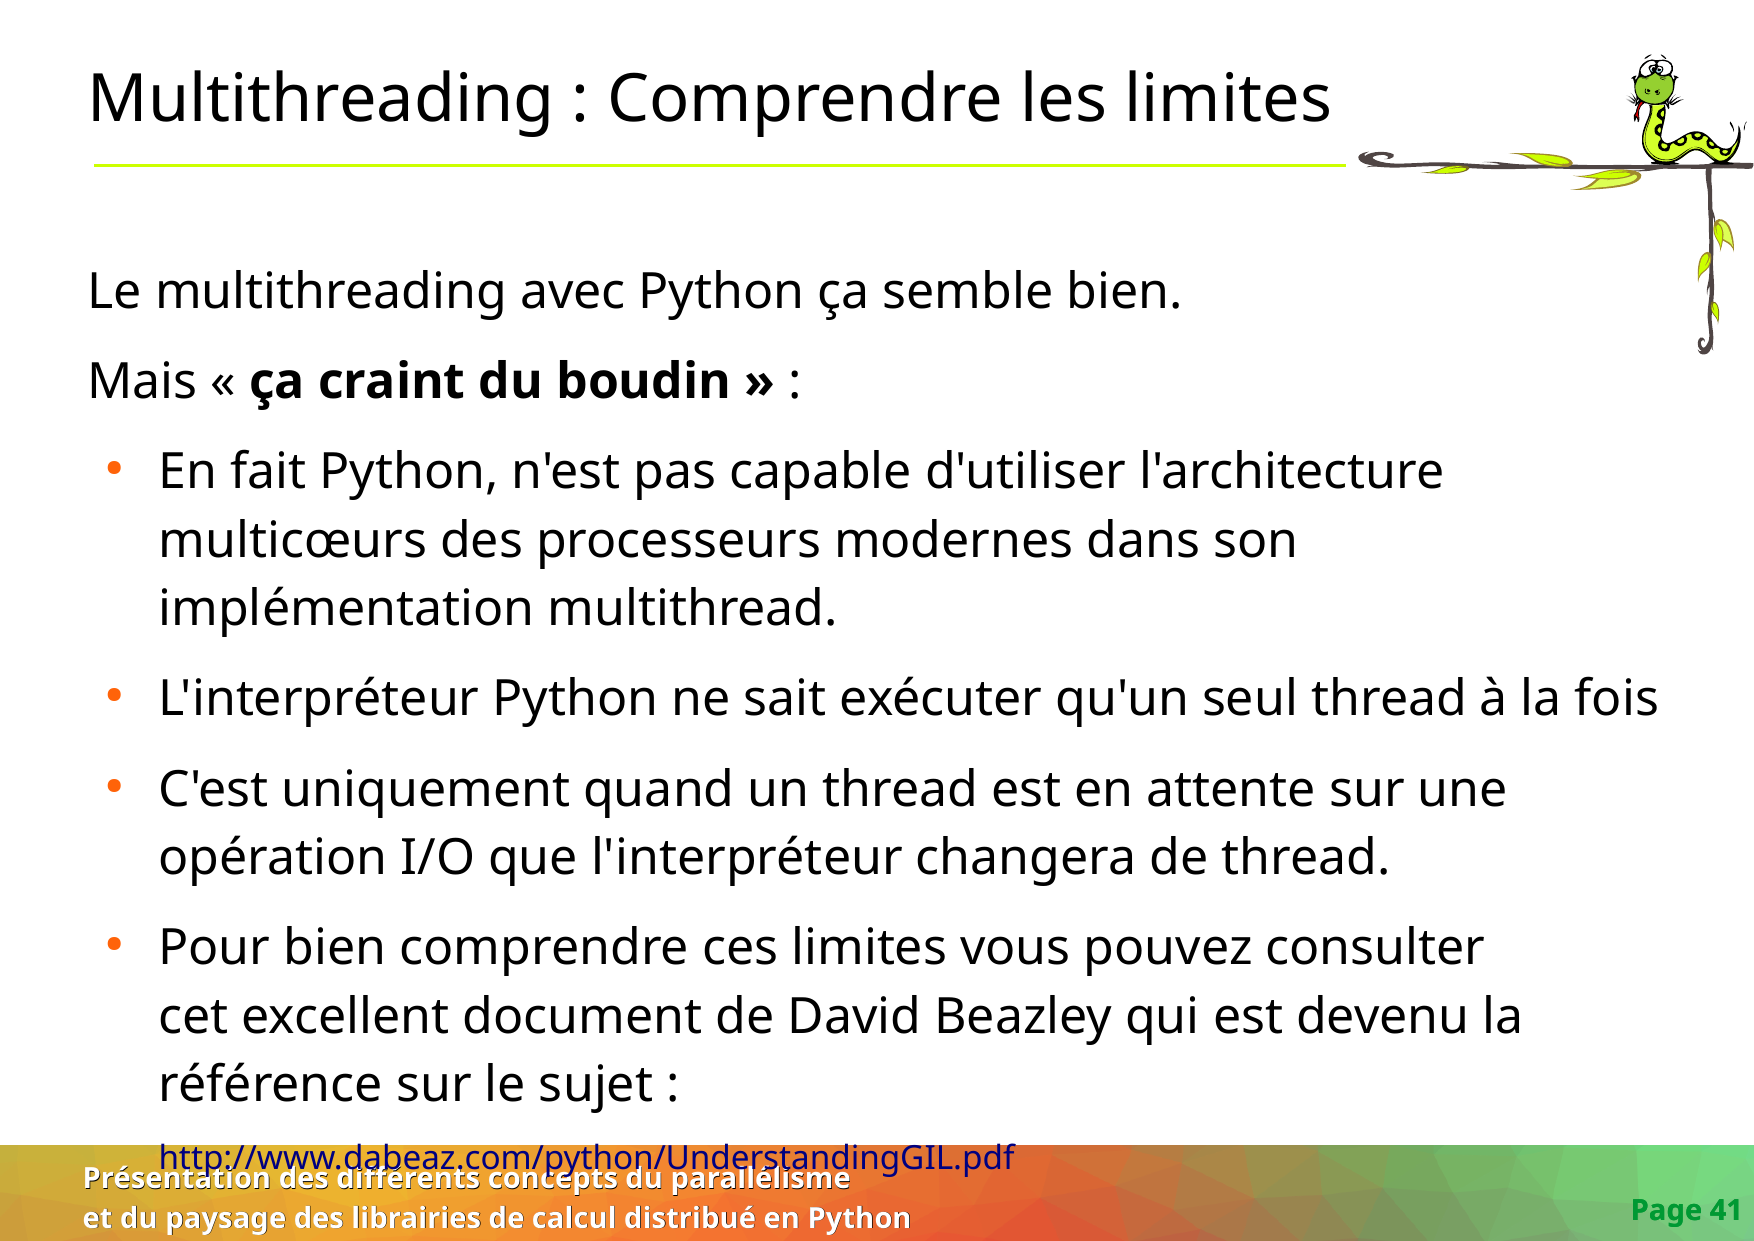

# Multithreading : Comprendre les limites
Le multithreading avec Python ça semble bien.
Mais « ça craint du boudin » :
En fait Python, n'est pas capable d'utiliser l'architecture multicœurs des processeurs modernes dans son implémentation multithread.
L'interpréteur Python ne sait exécuter qu'un seul thread à la fois
C'est uniquement quand un thread est en attente sur une opération I/O que l'interpréteur changera de thread.
Pour bien comprendre ces limites vous pouvez consulter cet excellent document de David Beazley qui est devenu la référence sur le sujet :
http://www.dabeaz.com/python/UnderstandingGIL.pdf
41